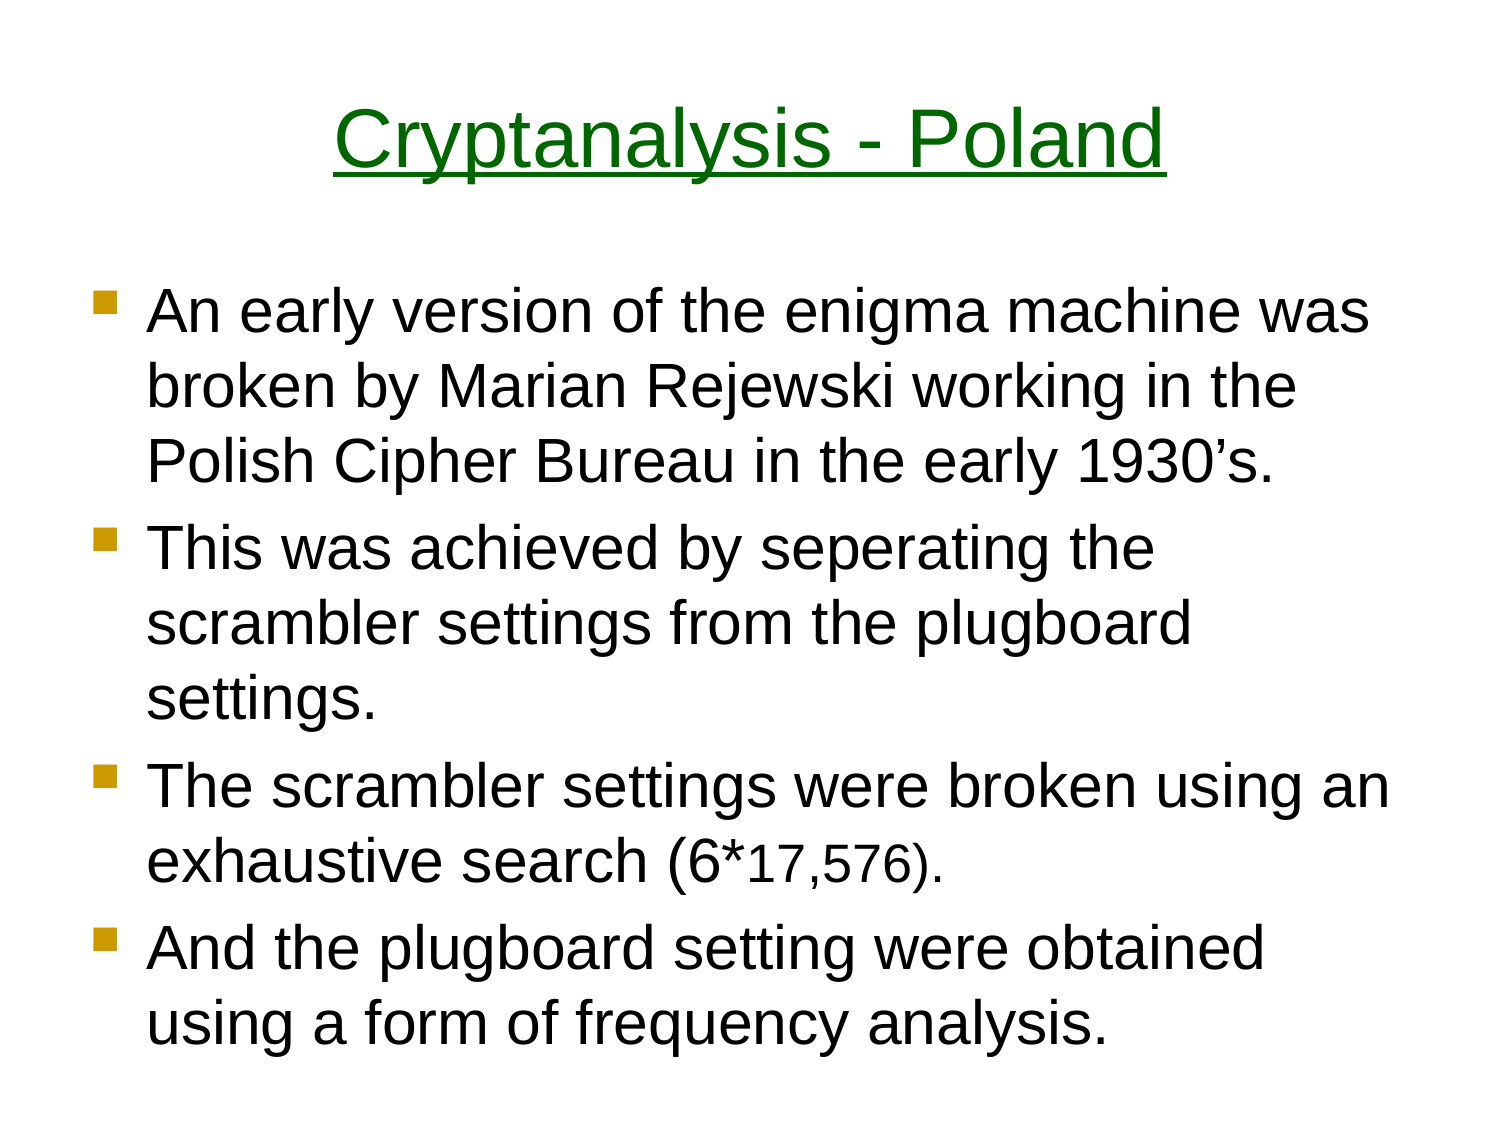

# Cryptanalysis - Poland
An early version of the enigma machine was broken by Marian Rejewski working in the Polish Cipher Bureau in the early 1930’s.
This was achieved by seperating the scrambler settings from the plugboard settings.
The scrambler settings were broken using an exhaustive search (6*17,576).
And the plugboard setting were obtained using a form of frequency analysis.